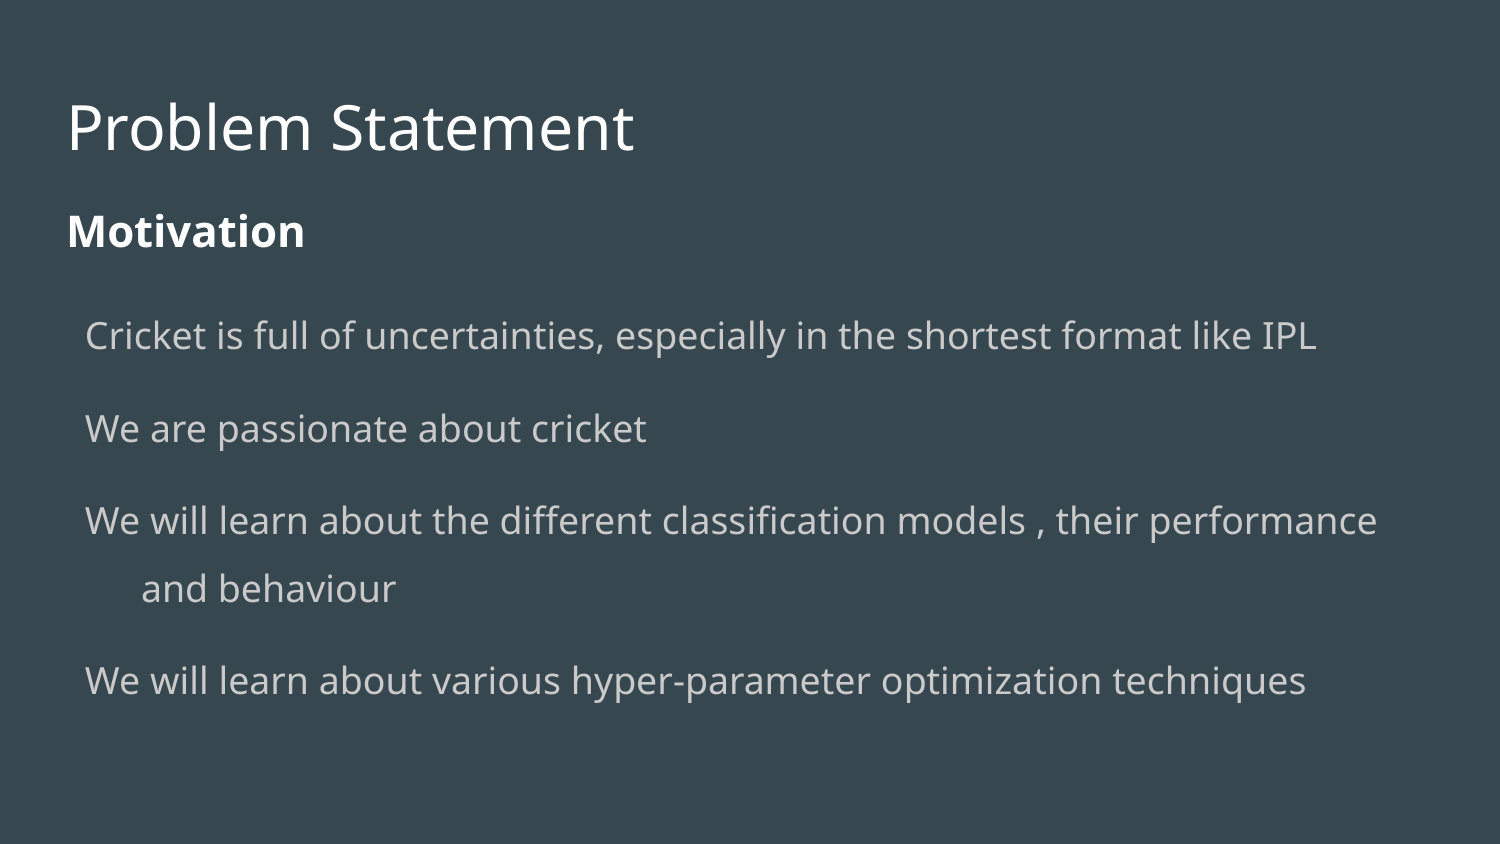

# Problem Statement
Motivation
Cricket is full of uncertainties, especially in the shortest format like IPL
We are passionate about cricket
We will learn about the different classification models , their performance and behaviour
We will learn about various hyper-parameter optimization techniques